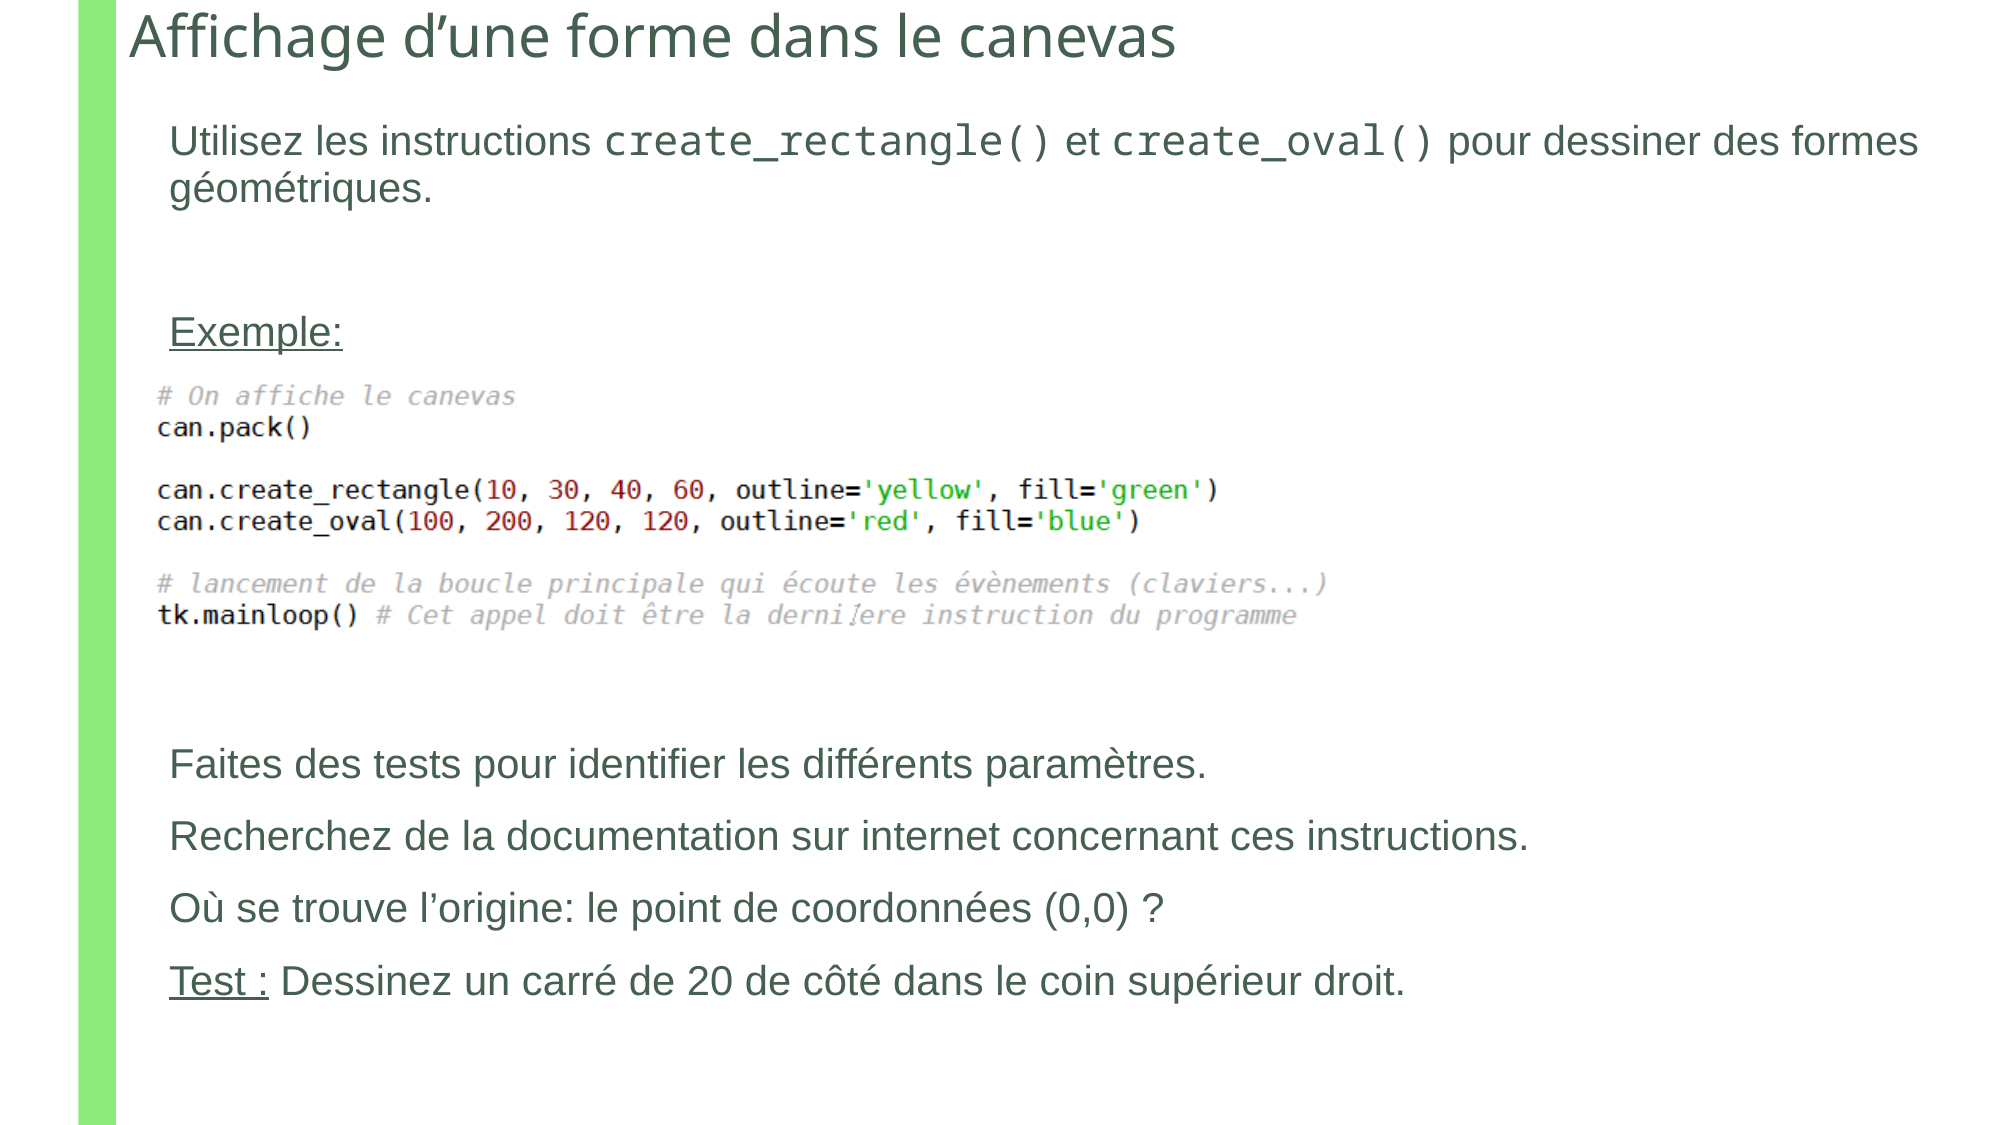

# Affichage d’une forme dans le canevas
Utilisez les instructions create_rectangle() et create_oval() pour dessiner des formes géométriques.
Exemple:
Faites des tests pour identifier les différents paramètres.
Recherchez de la documentation sur internet concernant ces instructions.
Où se trouve l’origine: le point de coordonnées (0,0) ?
Test : Dessinez un carré de 20 de côté dans le coin supérieur droit.